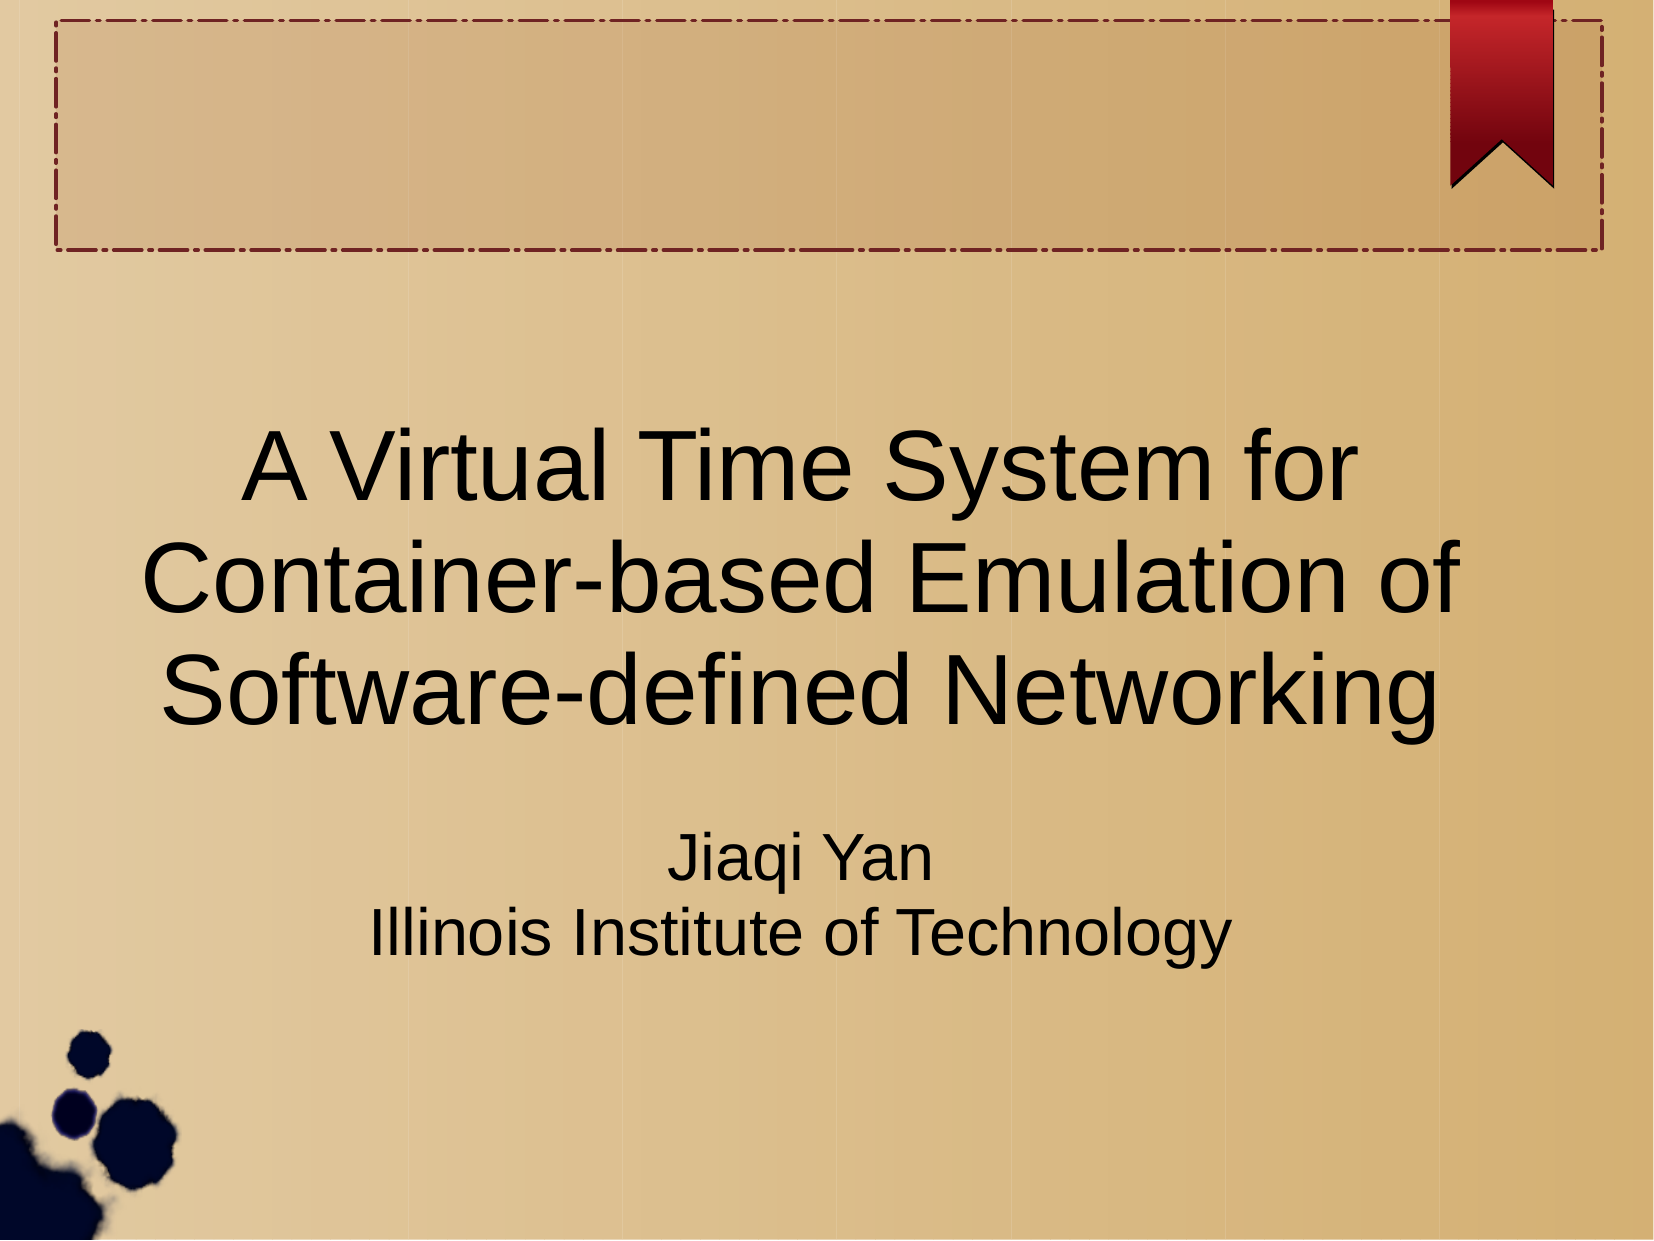

# A Virtual Time System for Container-based Emulation of Software-defined Networking
Jiaqi Yan
Illinois Institute of Technology